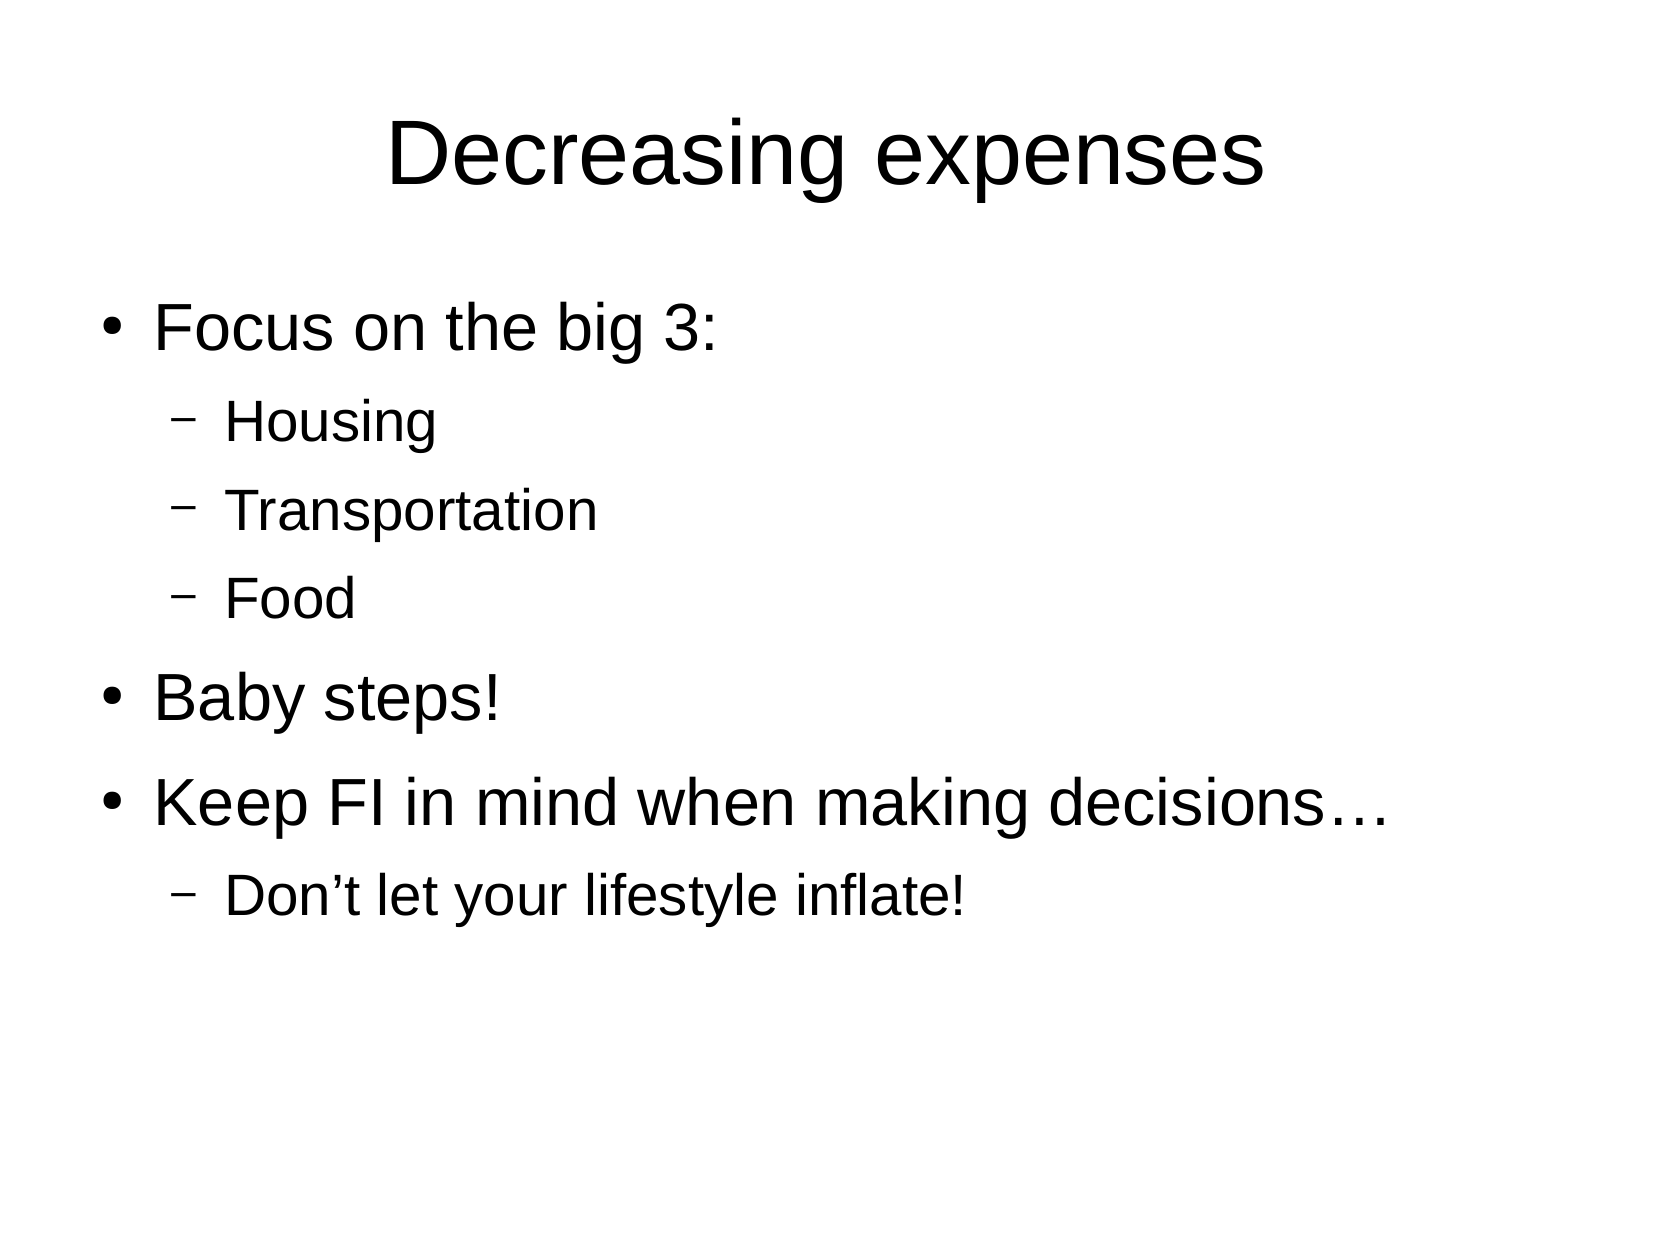

# Decreasing expenses
Focus on the big 3:
Housing
Transportation
Food
Baby steps!
Keep FI in mind when making decisions…
Don’t let your lifestyle inflate!